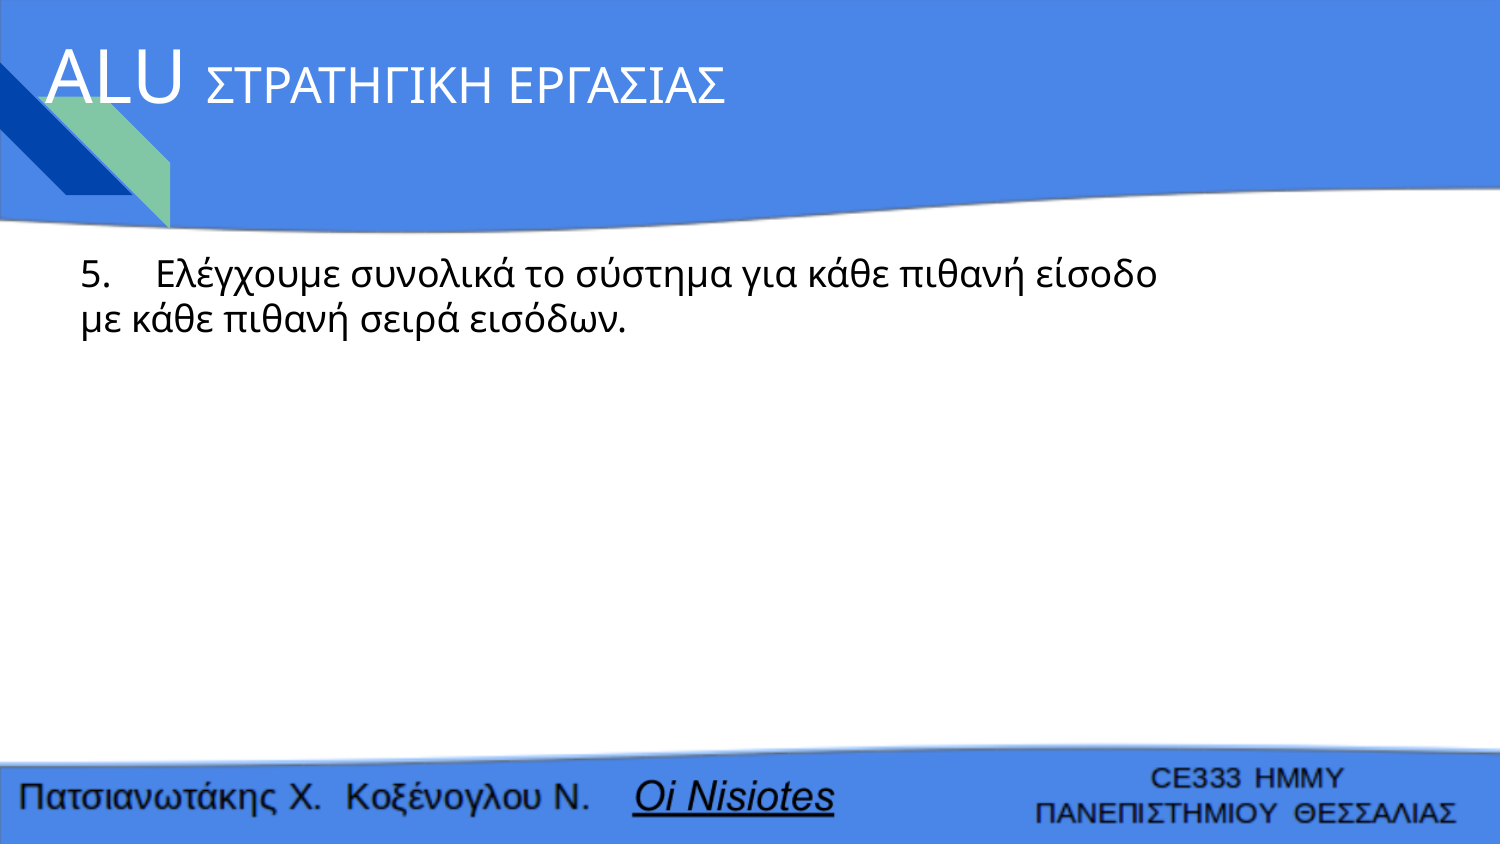

# ALU ΣΤΡΑΤΗΓΙΚΗ ΕΡΓΑΣΙΑΣ
5.	Ελέγχουμε συνολικά το σύστημα για κάθε πιθανή είσοδο με κάθε πιθανή σειρά εισόδων.